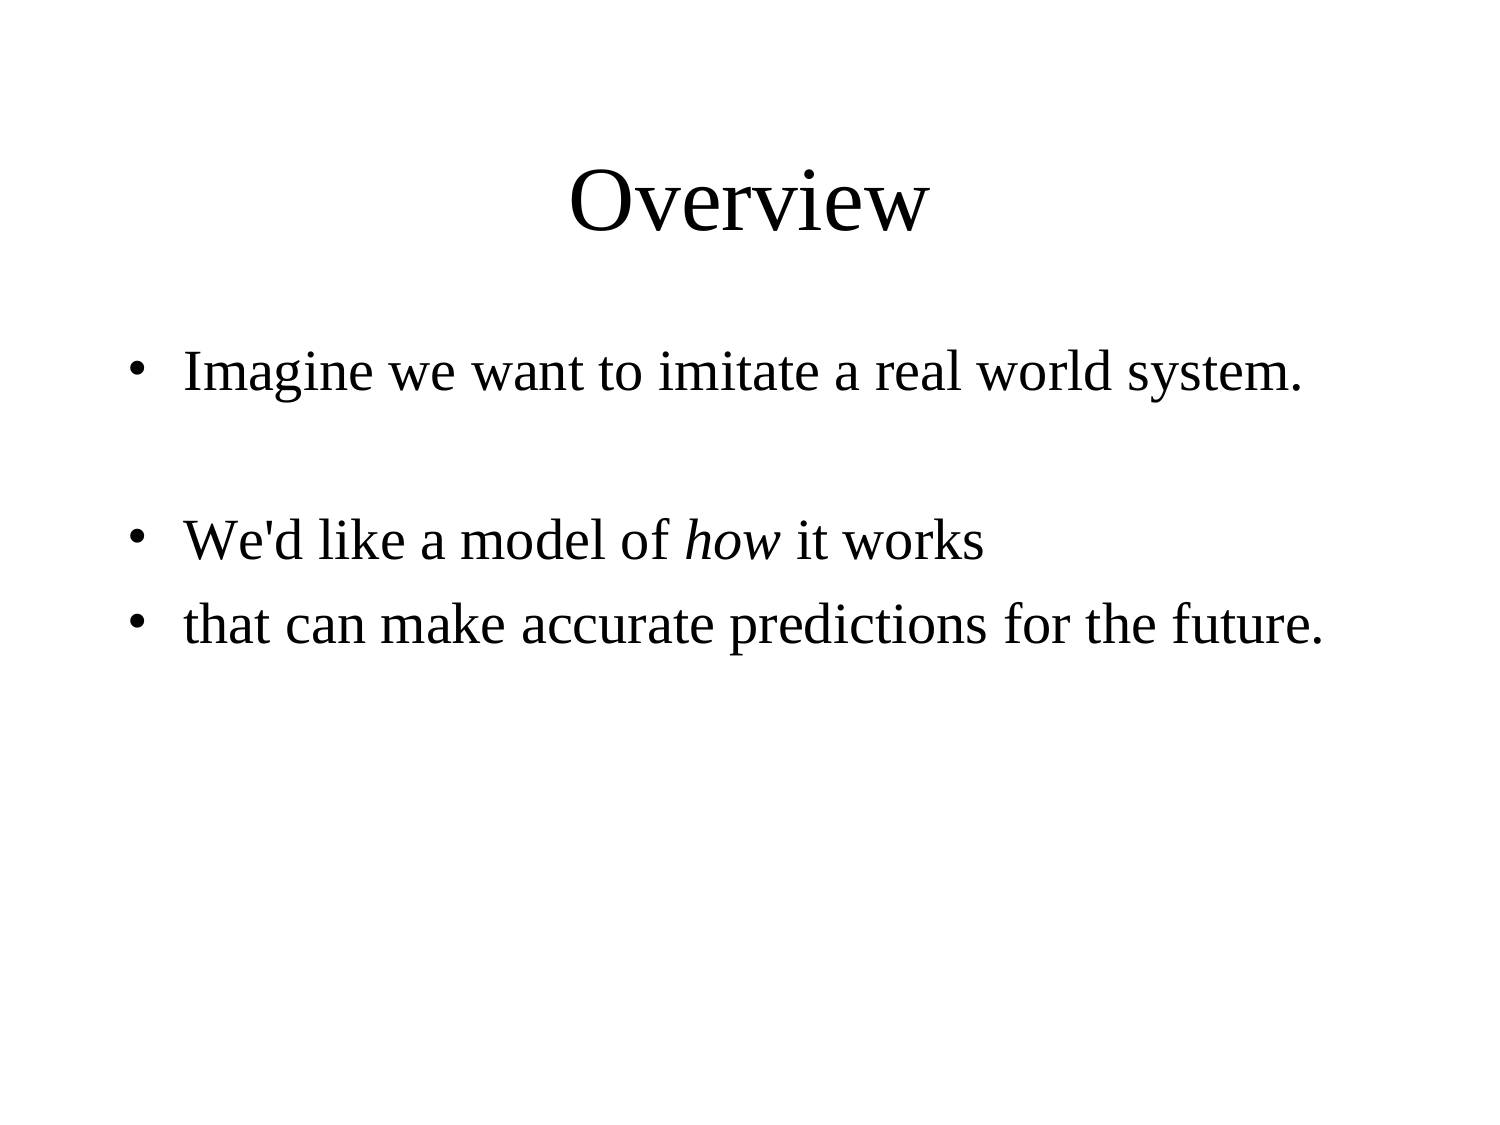

# Overview
Imagine we want to imitate a real world system.
We'd like a model of how it works
that can make accurate predictions for the future.